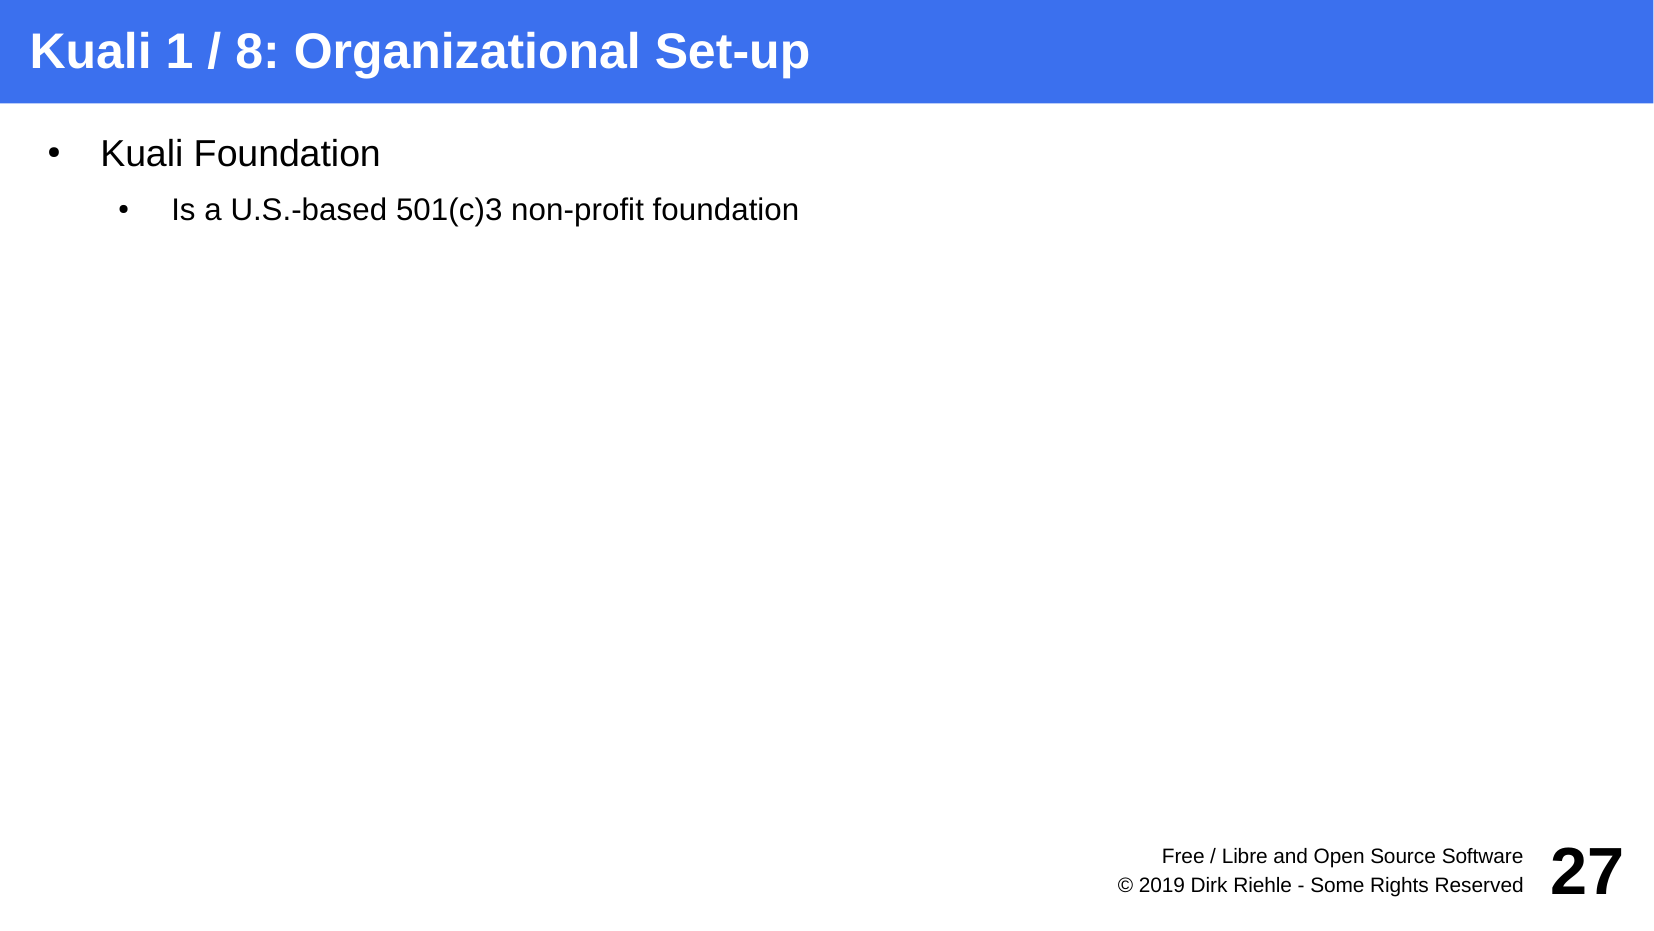

# Kuali 1 / 8: Organizational Set-up
Kuali Foundation
Is a U.S.-based 501(c)3 non-profit foundation
Free / Libre and Open Source Software
27
© 2019 Dirk Riehle - Some Rights Reserved